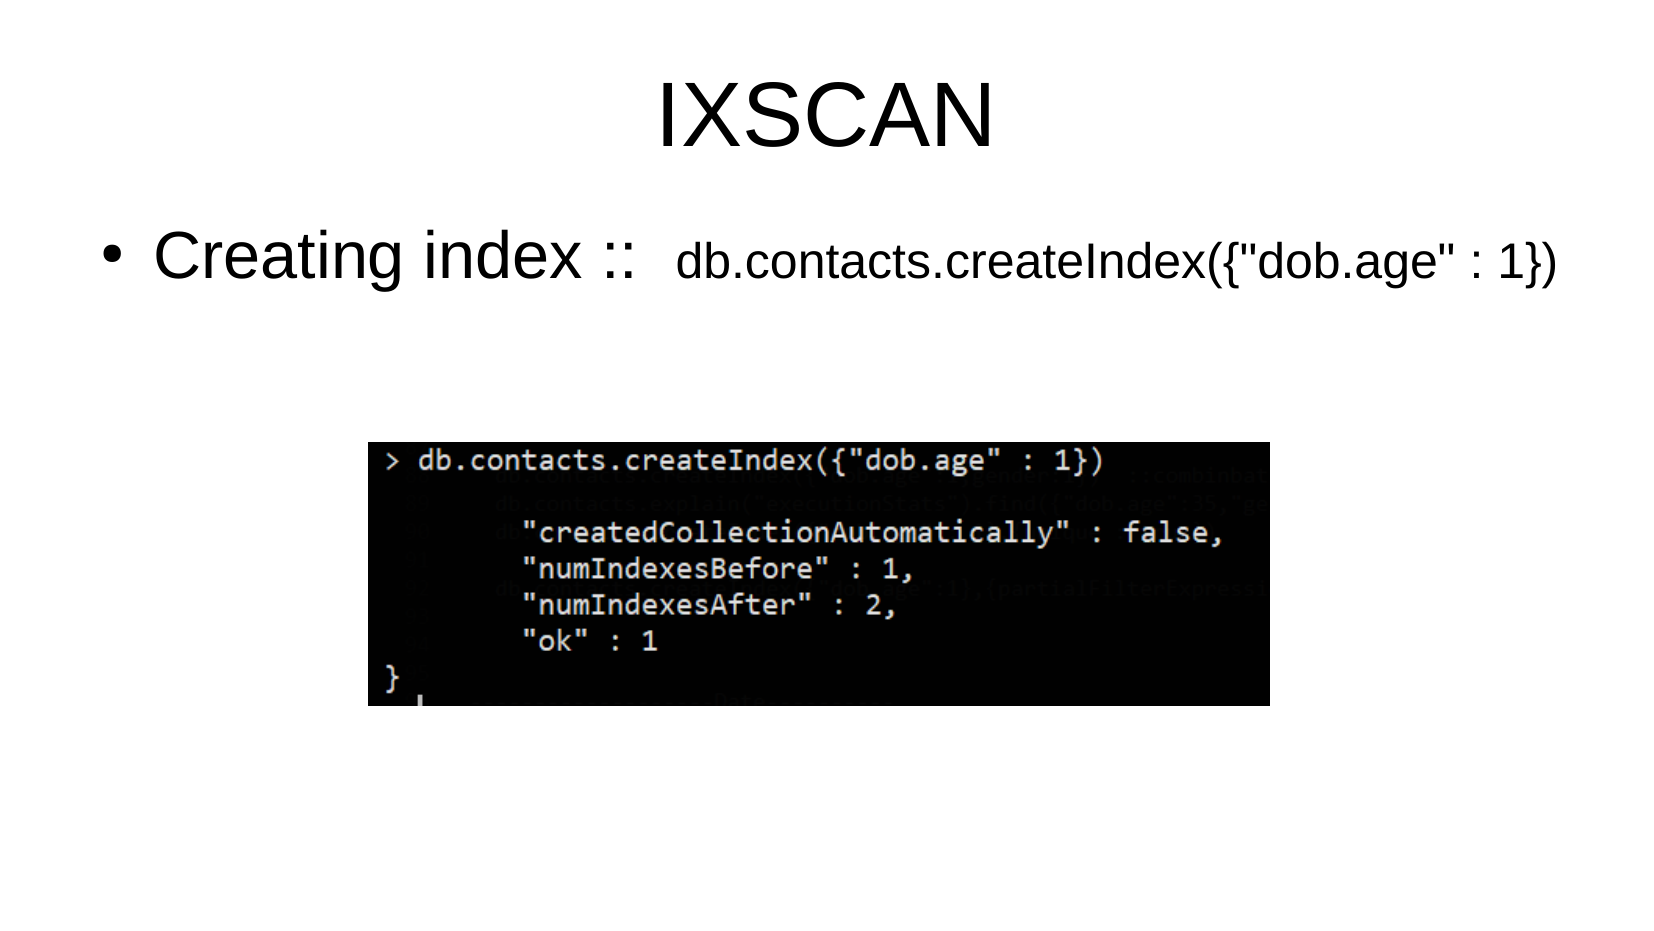

# IXSCAN
Creating index :: db.contacts.createIndex({"dob.age" : 1})